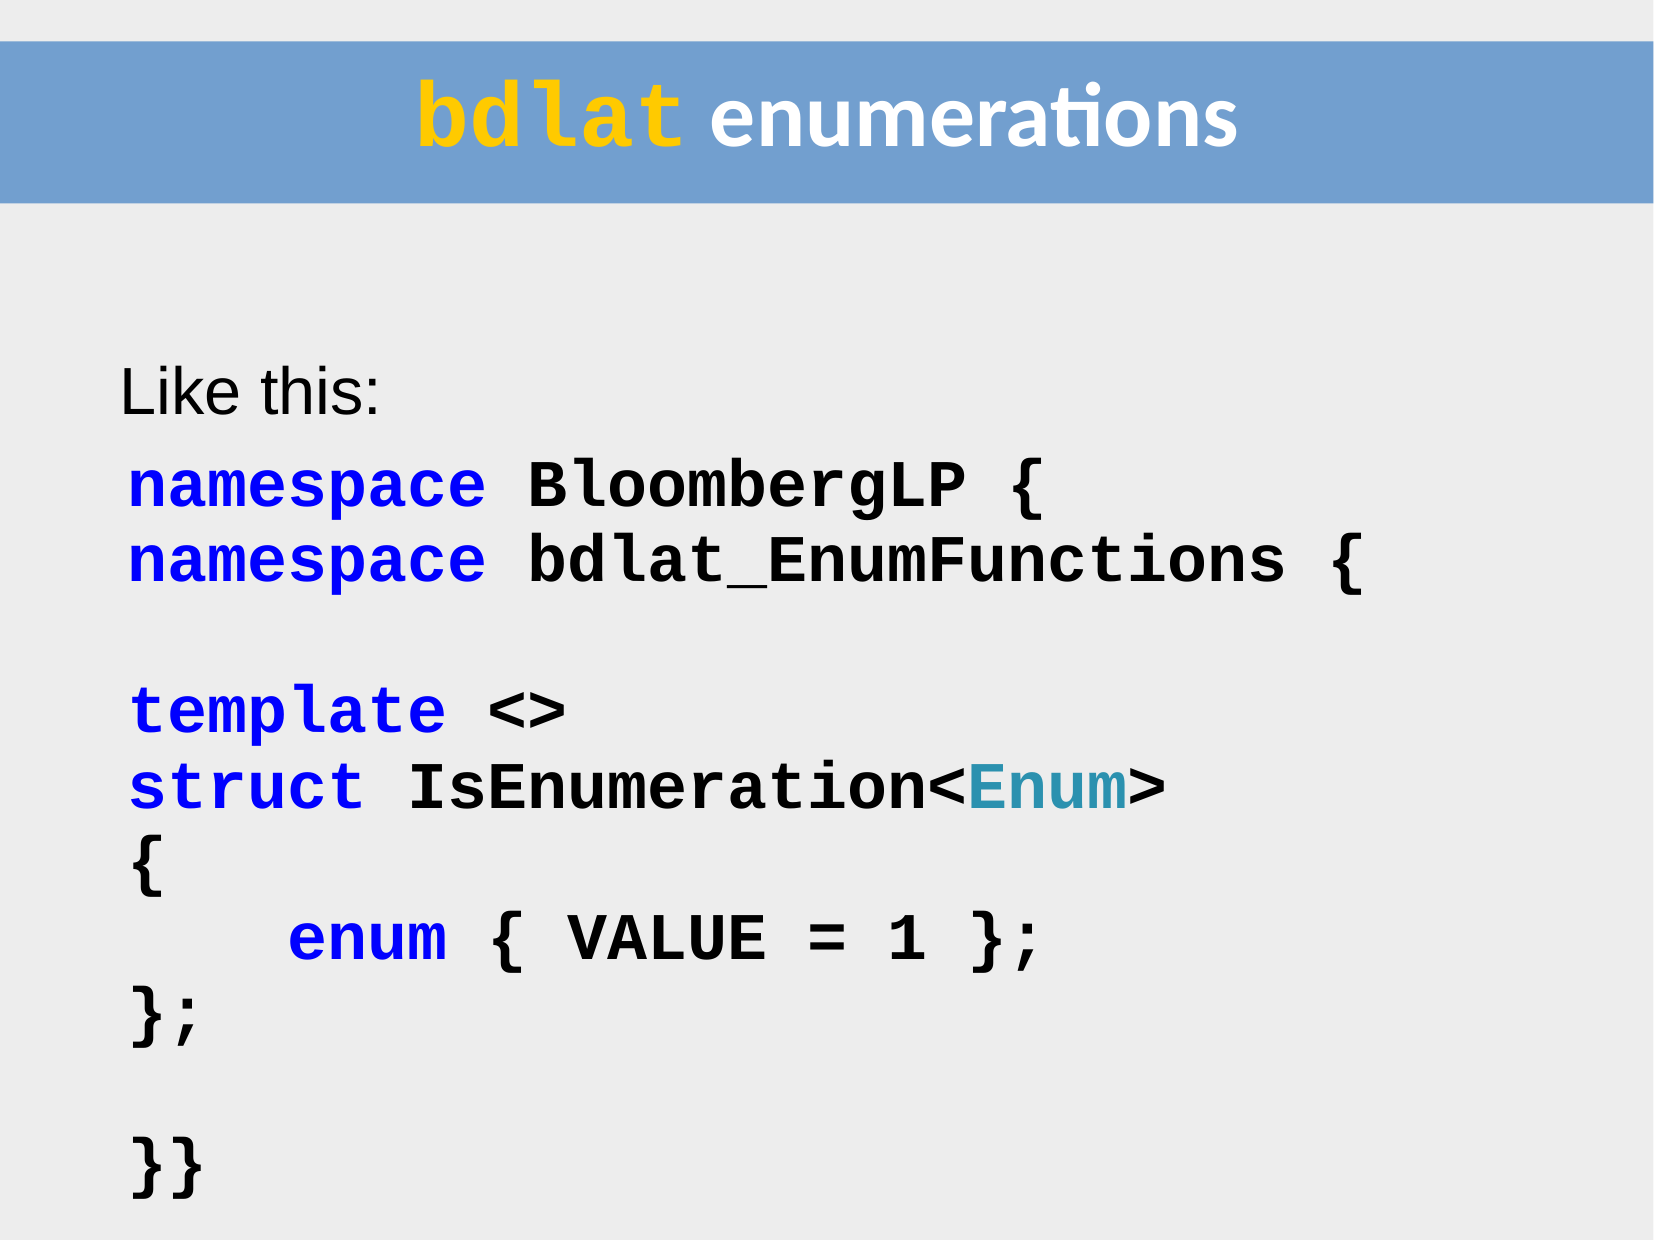

# bdlat enumerations
Like this:
namespace BloombergLP {
namespace bdlat_EnumFunctions {
template <>
struct IsEnumeration<Enum>
{
 enum { VALUE = 1 };
};
}}